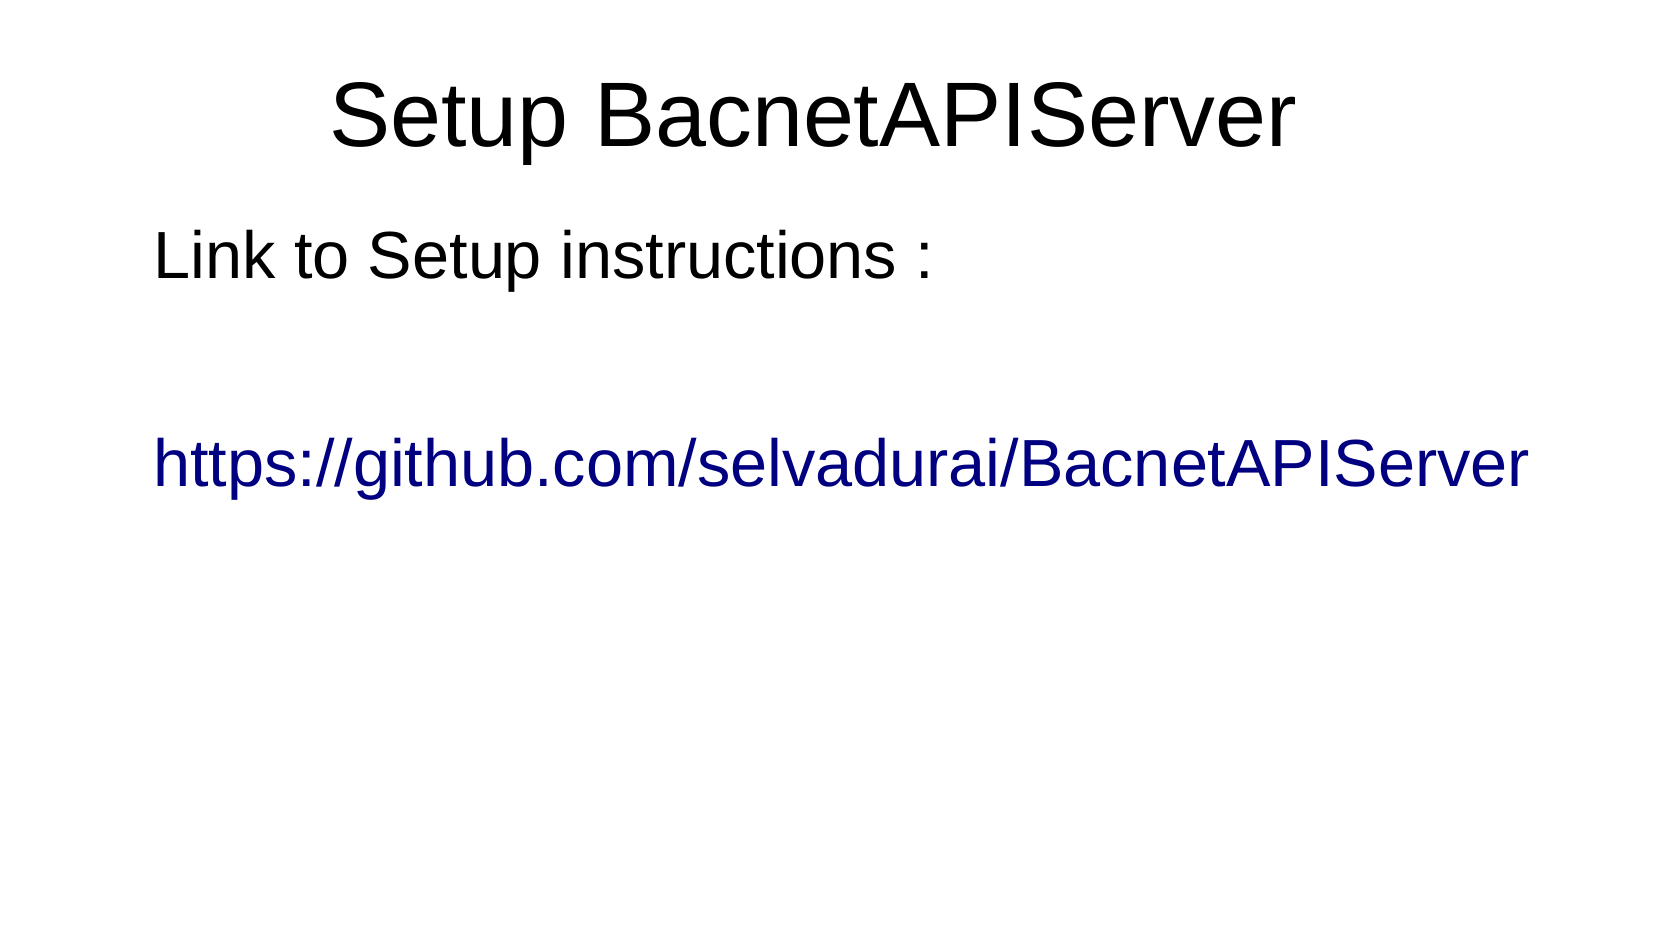

# Setup BacnetAPIServer
Link to Setup instructions :
https://github.com/selvadurai/BacnetAPIServer